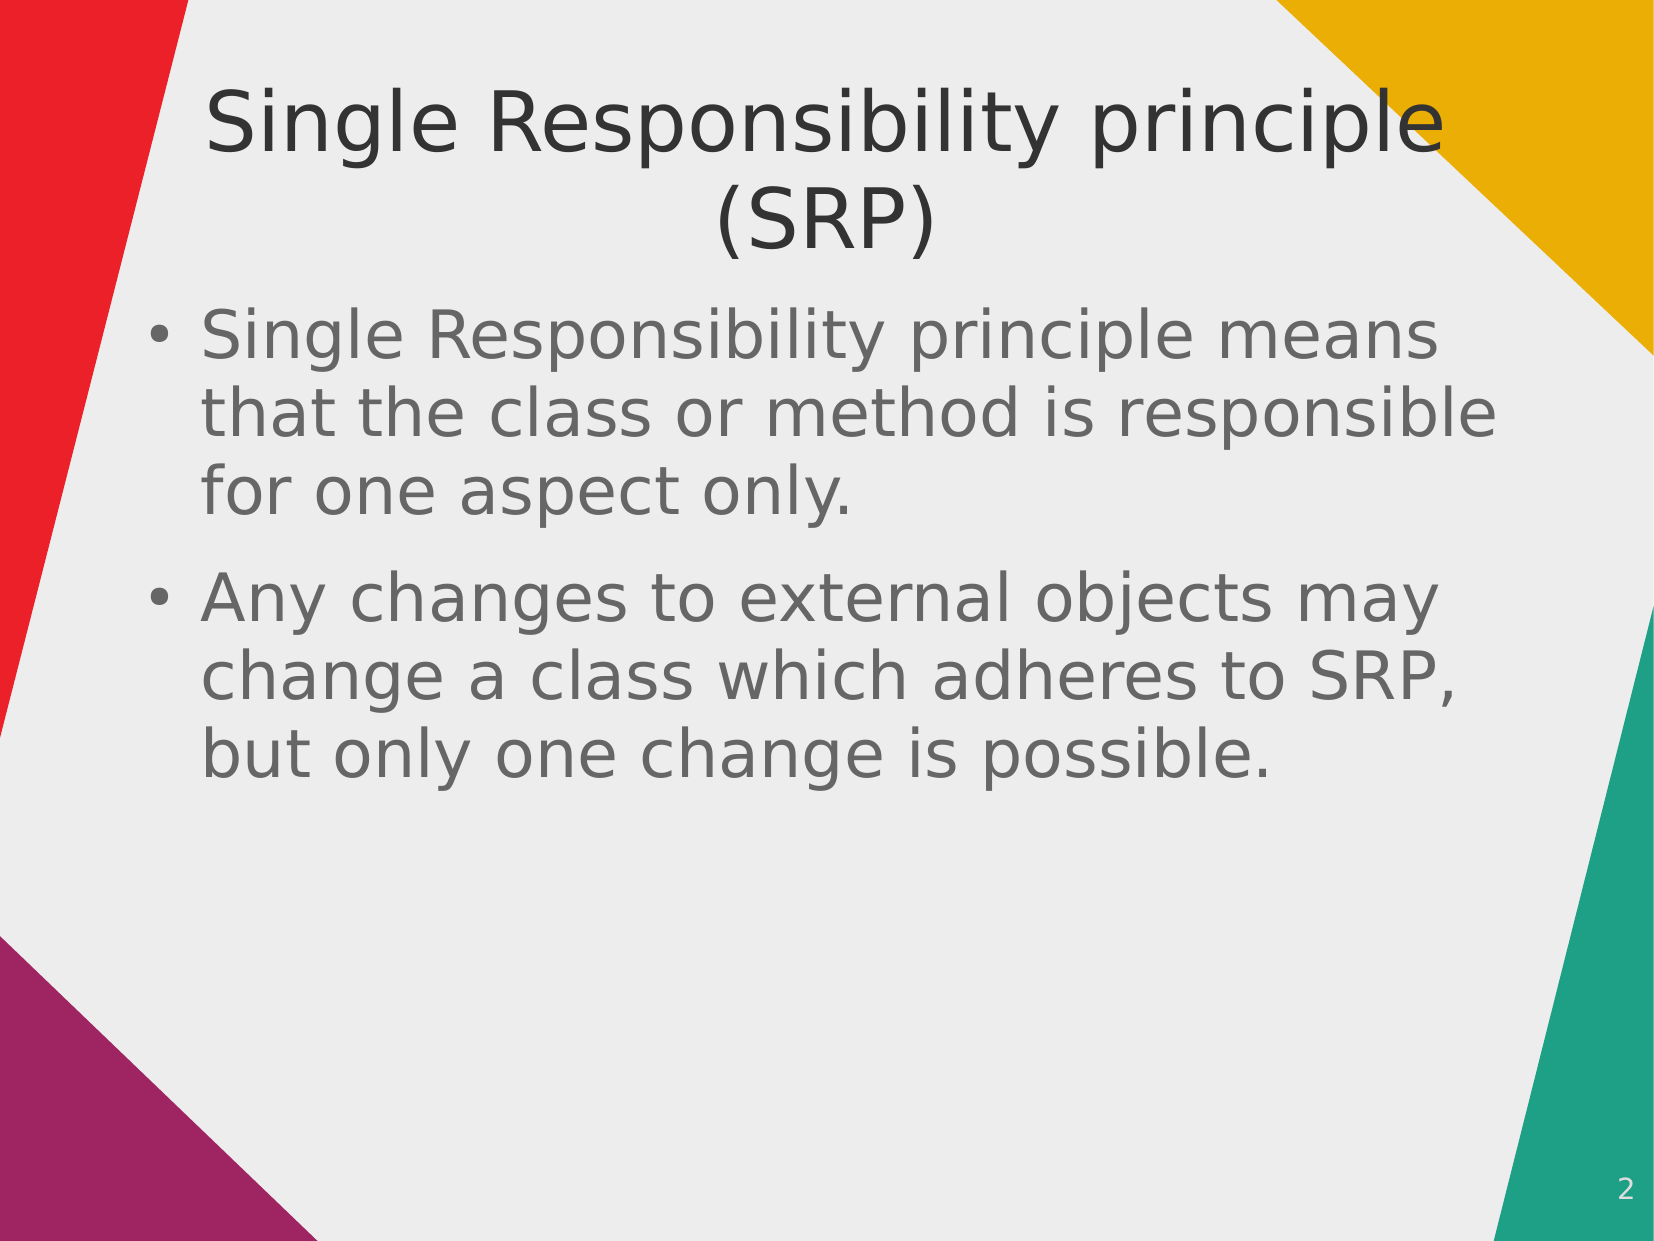

# Single Responsibility principle (SRP)
Single Responsibility principle means that the class or method is responsible for one aspect only.
Any changes to external objects may change a class which adheres to SRP, but only one change is possible.
2